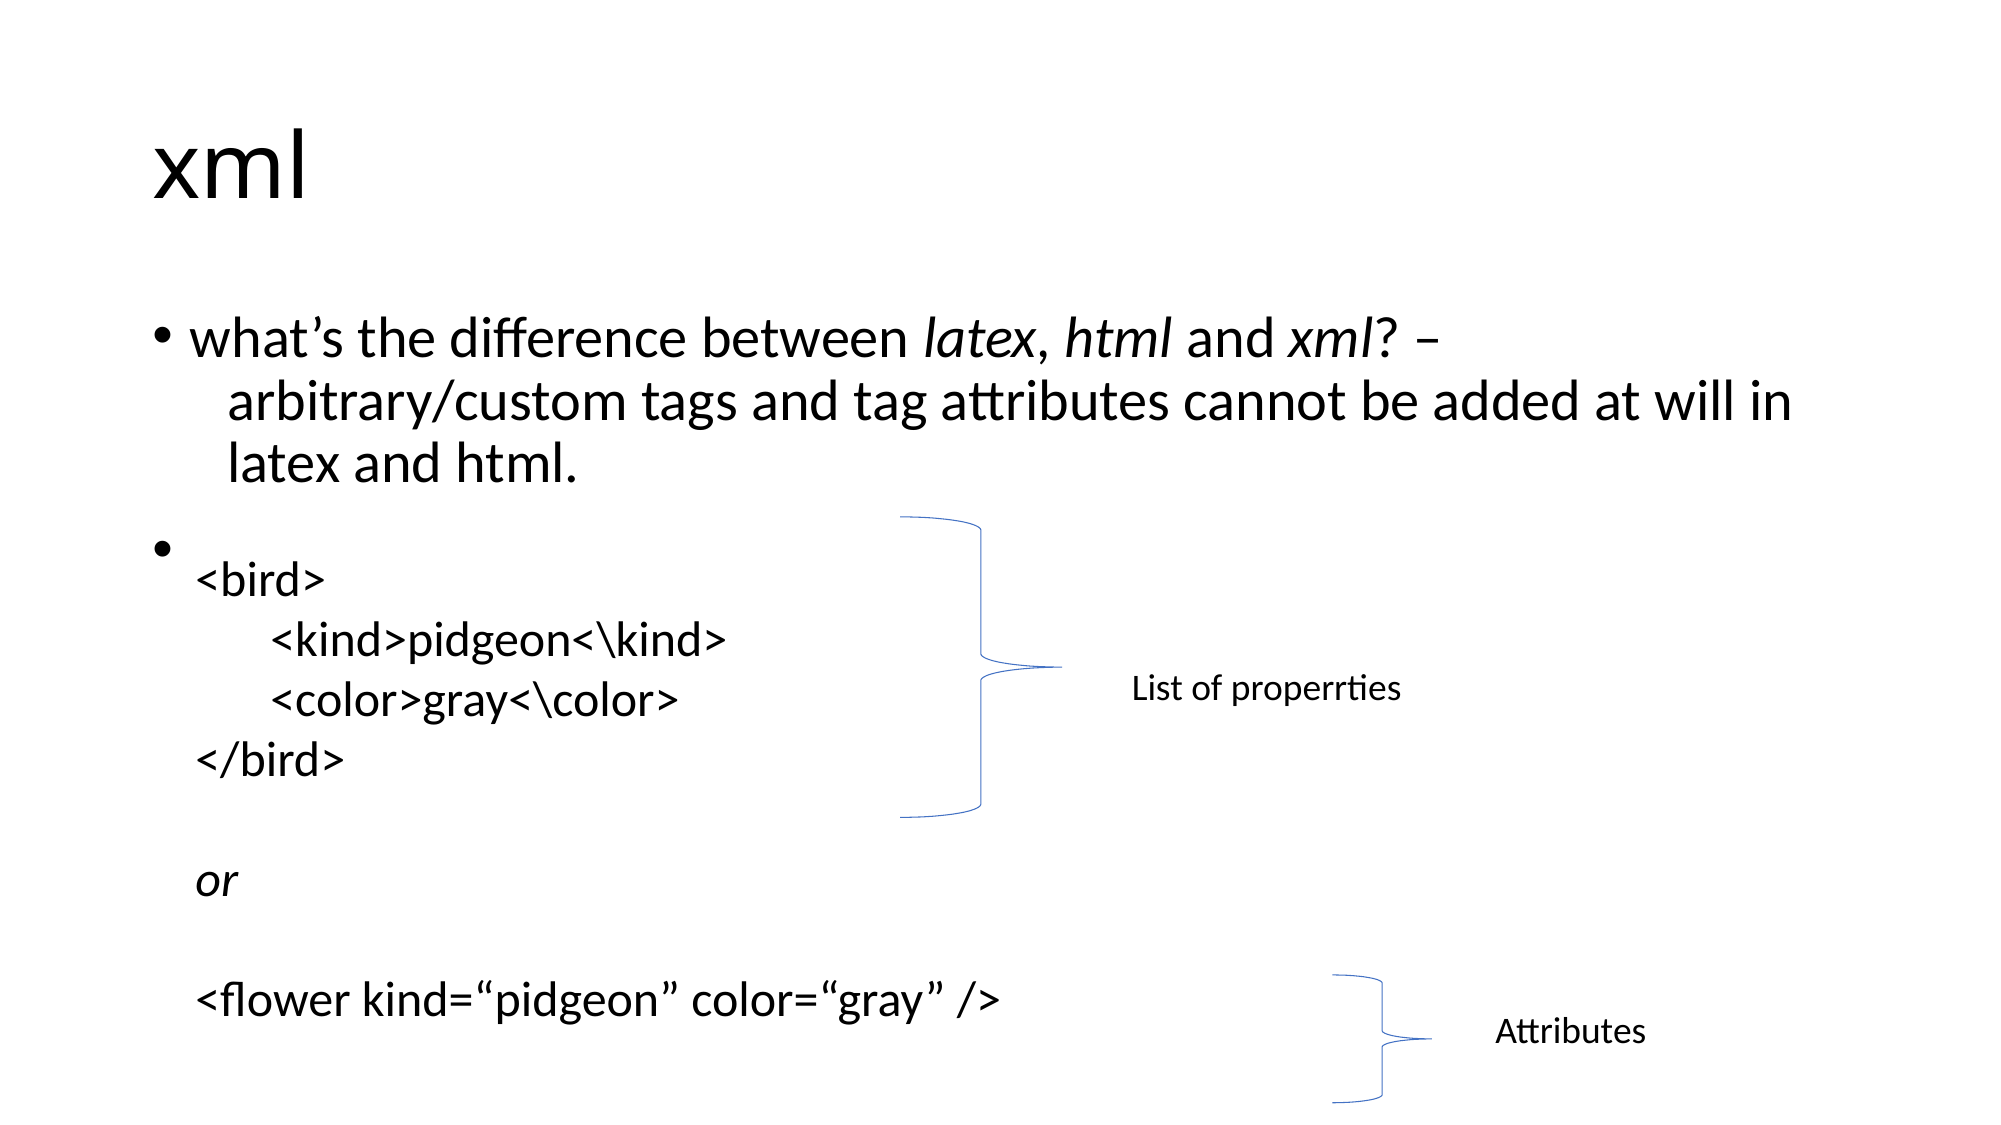

# xml
what’s the difference between latex, html and xml? – arbitrary/custom tags and tag attributes cannot be added at will in latex and html.
<bird>
	<kind>pidgeon<\kind>
	<color>gray<\color>
</bird>
or
<flower kind=“pidgeon” color=“gray” />
List of properrties
Attributes